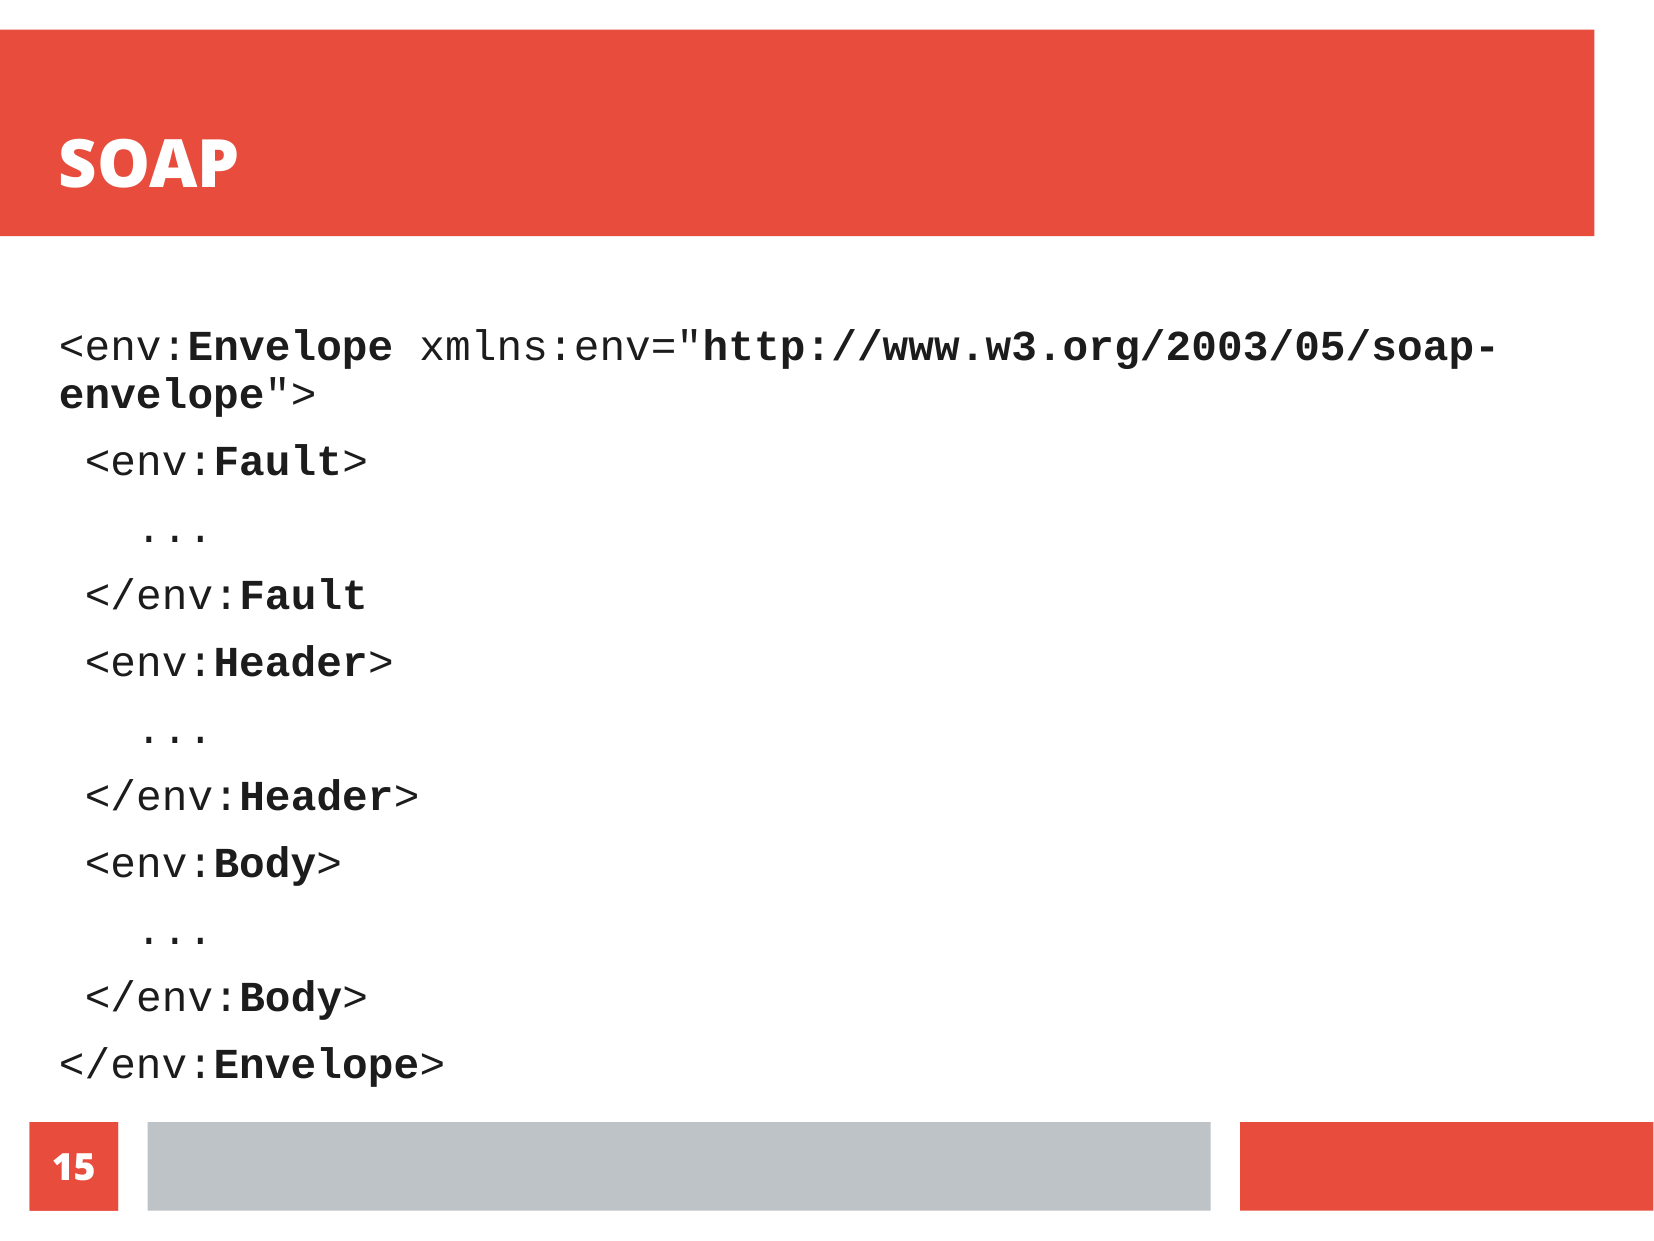

# SOAP
<env:Envelope xmlns:env="http://www.w3.org/2003/05/soap-envelope">
 <env:Fault>
 ...
 </env:Fault
 <env:Header>
 ...
 </env:Header>
 <env:Body>
 ...
 </env:Body>
</env:Envelope>
15